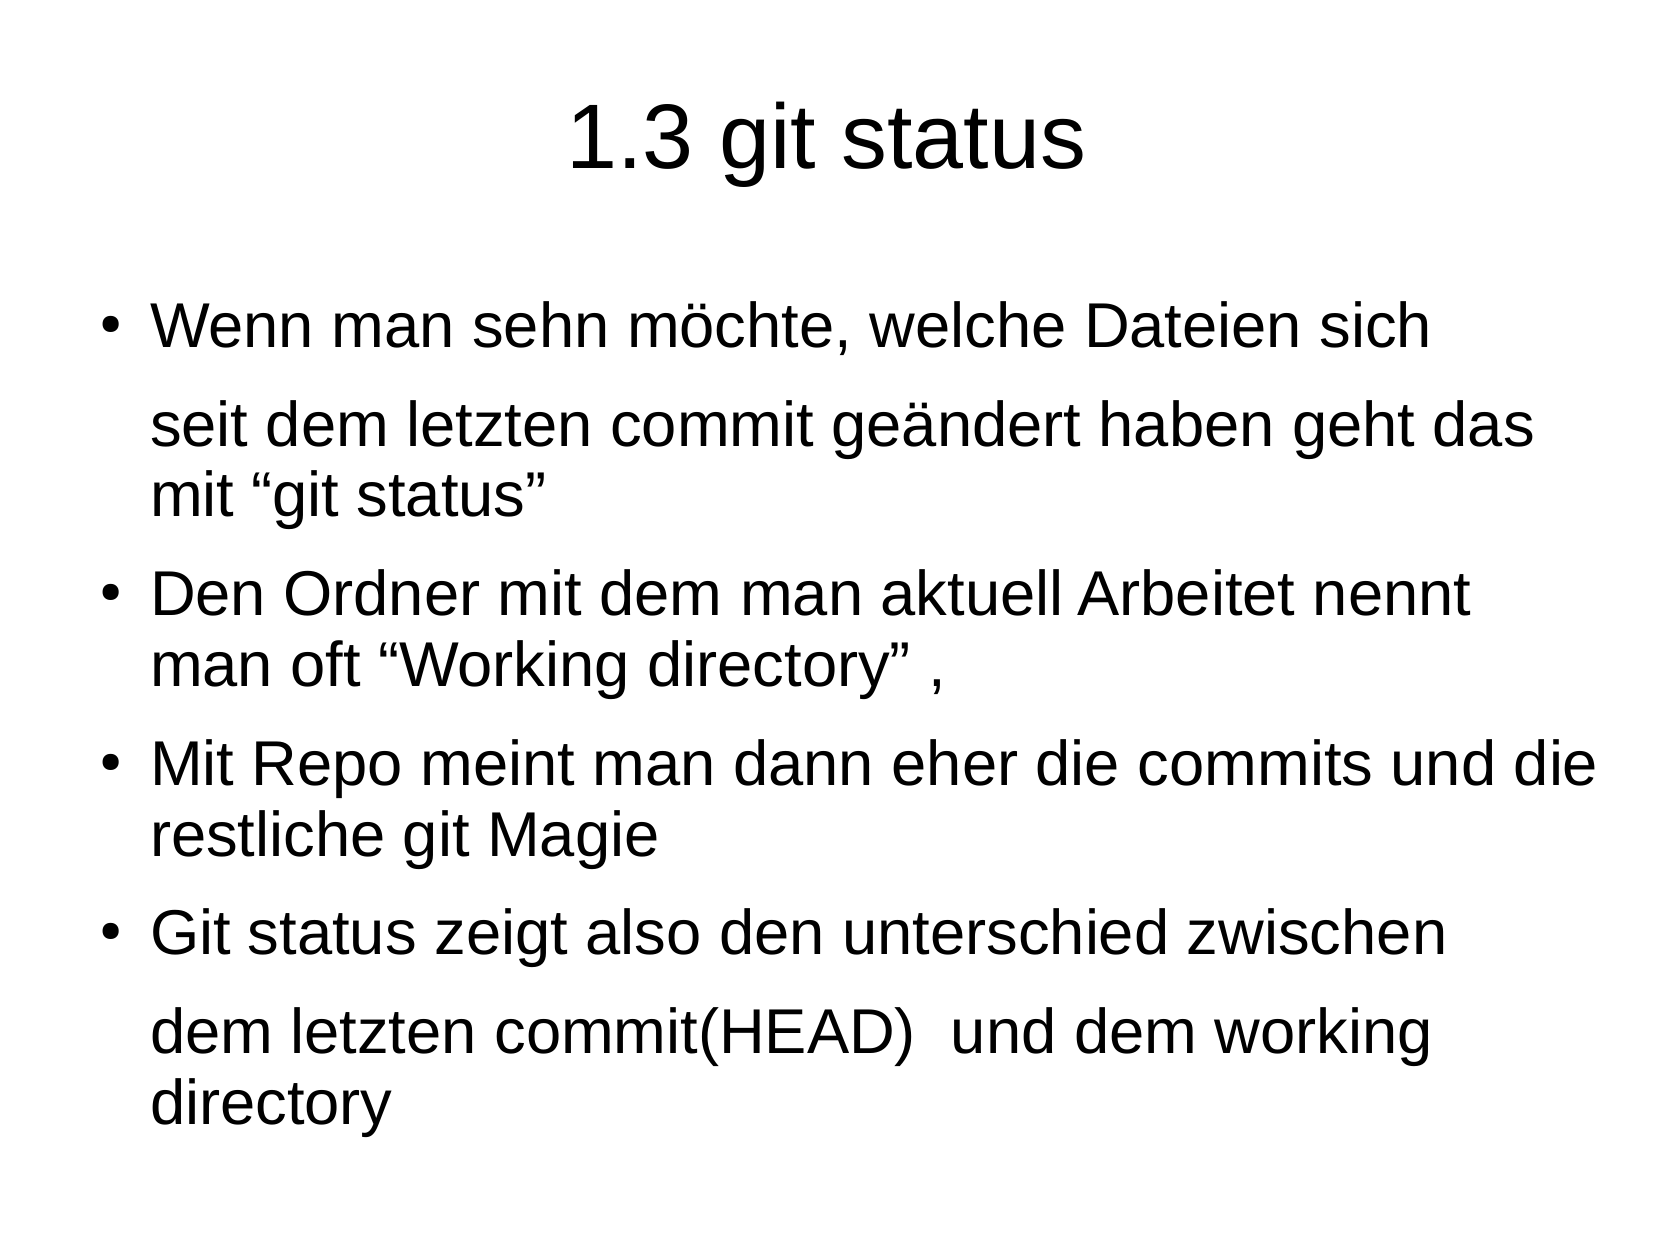

# 1.3 git status
Wenn man sehn möchte, welche Dateien sich
seit dem letzten commit geändert haben geht das mit “git status”
Den Ordner mit dem man aktuell Arbeitet nennt man oft “Working directory” ,
Mit Repo meint man dann eher die commits und die restliche git Magie
Git status zeigt also den unterschied zwischen
dem letzten commit(HEAD) und dem working directory